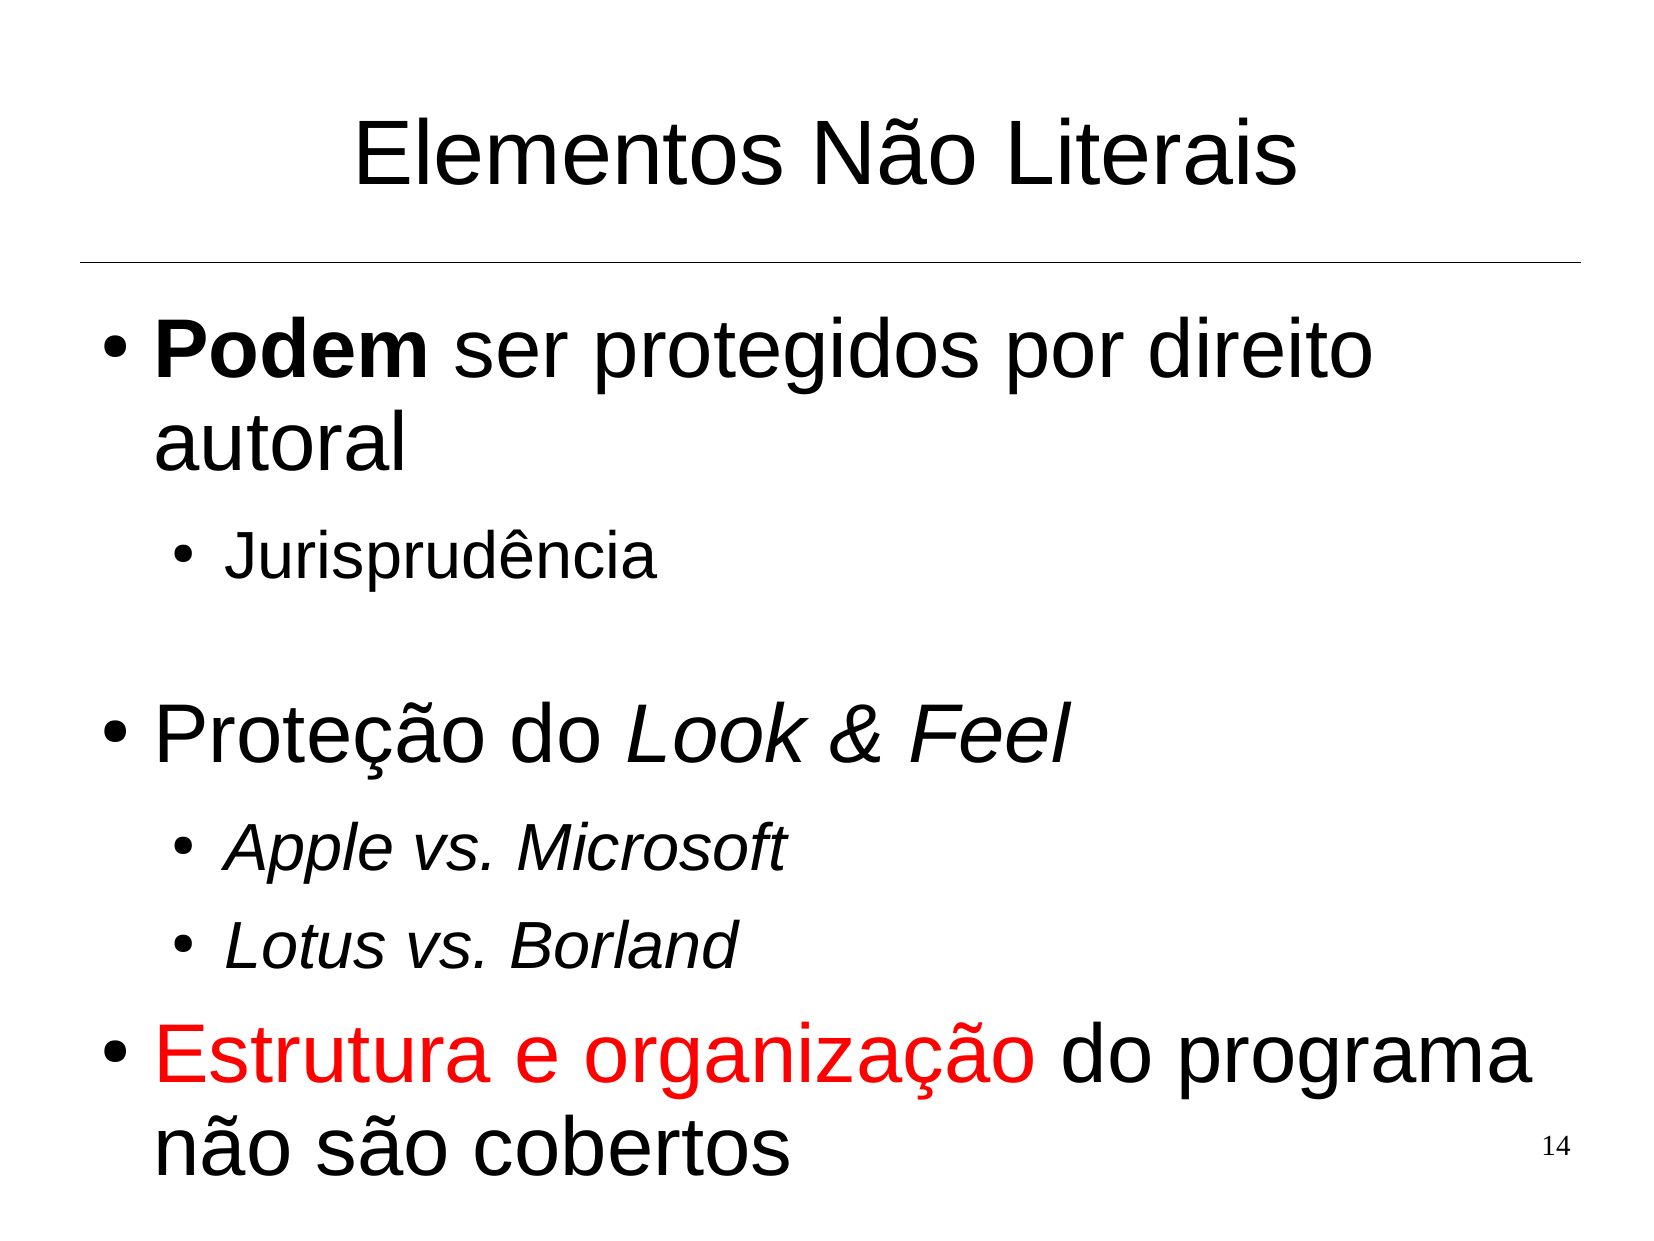

# Elementos Não Literais
Podem ser protegidos por direito autoral
Jurisprudência
Proteção do Look & Feel
Apple vs. Microsoft
Lotus vs. Borland
Estrutura e organização do programa não são cobertos
14